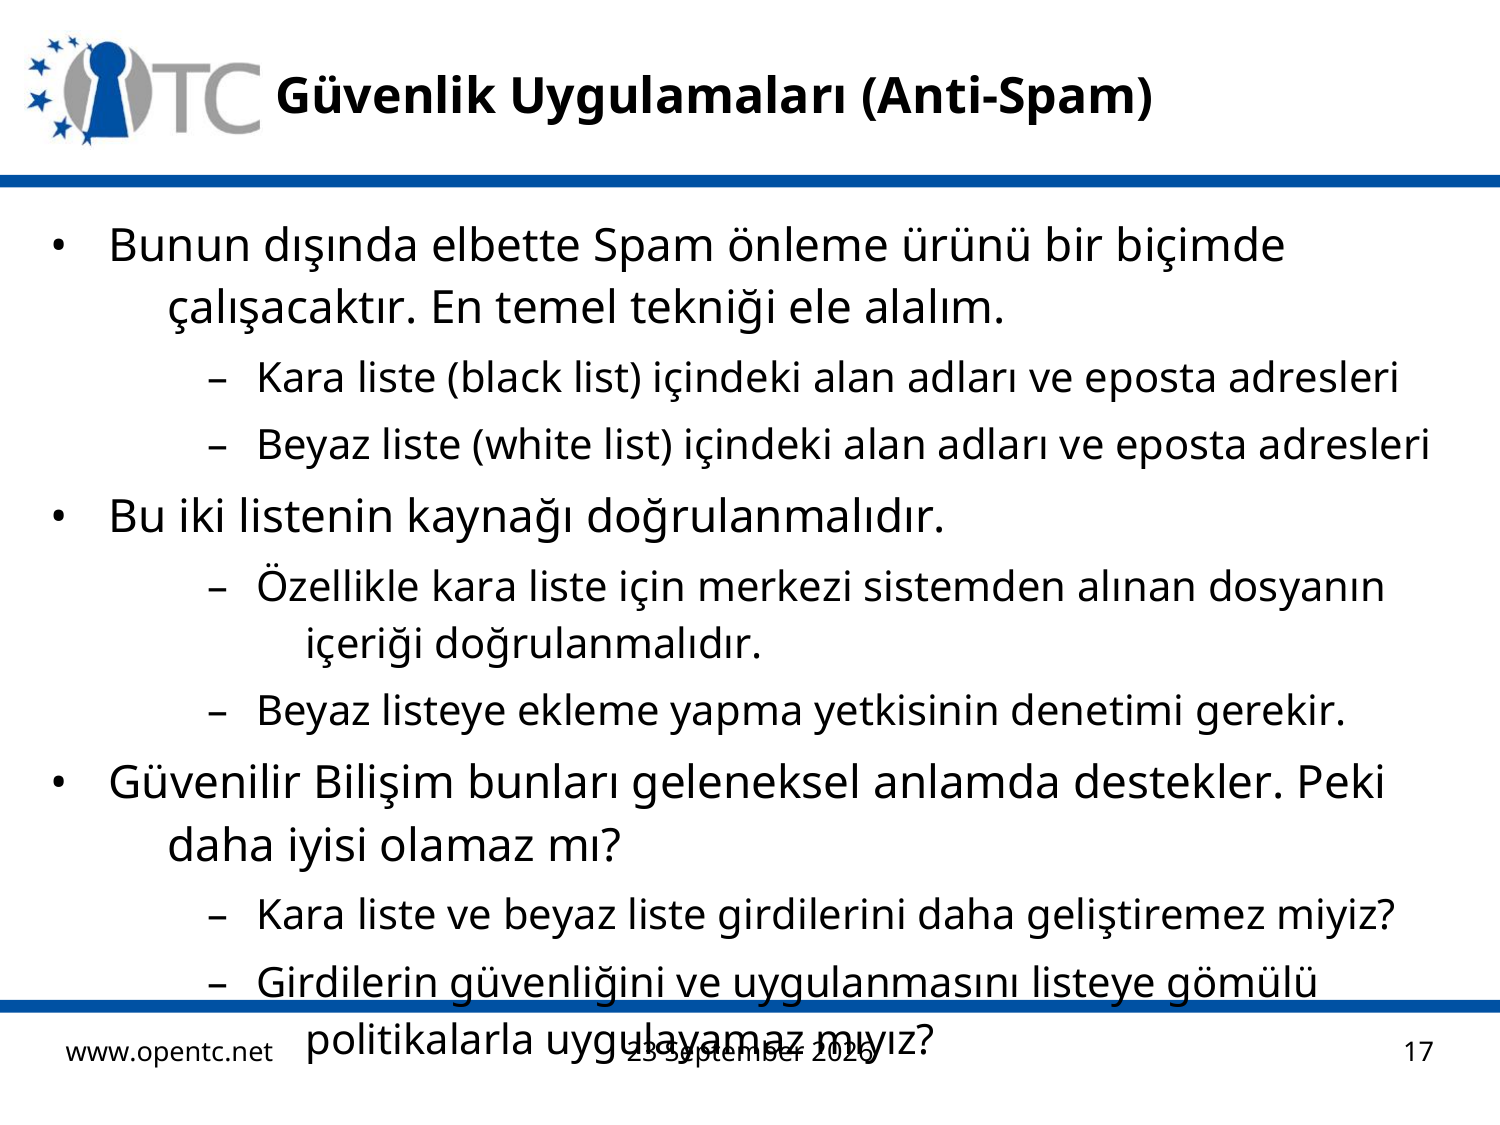

# Güvenlik Uygulamaları (Anti-Spam)
Bunun dışında elbette Spam önleme ürünü bir biçimde çalışacaktır. En temel tekniği ele alalım.
Kara liste (black list) içindeki alan adları ve eposta adresleri
Beyaz liste (white list) içindeki alan adları ve eposta adresleri
Bu iki listenin kaynağı doğrulanmalıdır.
Özellikle kara liste için merkezi sistemden alınan dosyanın içeriği doğrulanmalıdır.
Beyaz listeye ekleme yapma yetkisinin denetimi gerekir.
Güvenilir Bilişim bunları geleneksel anlamda destekler. Peki daha iyisi olamaz mı?
Kara liste ve beyaz liste girdilerini daha geliştiremez miyiz?
Girdilerin güvenliğini ve uygulanmasını listeye gömülü politikalarla uygulayamaz mıyız?